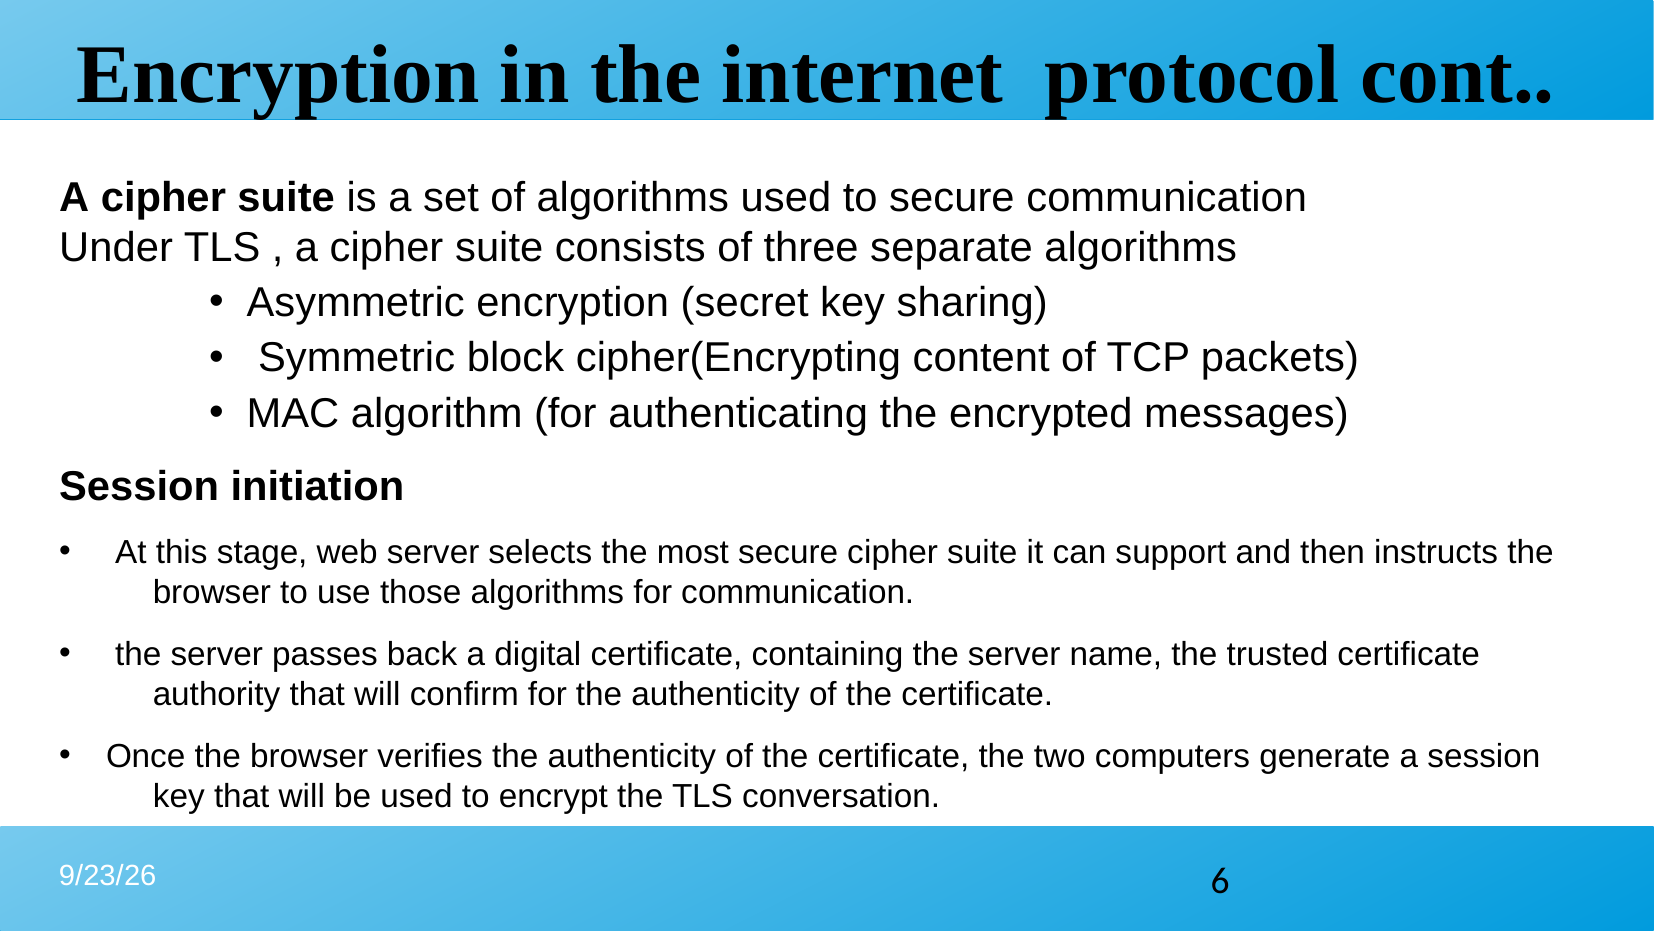

# Encryption in the internet protocol cont..
A cipher suite is a set of algorithms used to secure communication
Under TLS , a cipher suite consists of three separate algorithms
Asymmetric encryption (secret key sharing)
 Symmetric block cipher(Encrypting content of TCP packets)
MAC algorithm (for authenticating the encrypted messages)
Session initiation
 At this stage, web server selects the most secure cipher suite it can support and then instructs the browser to use those algorithms for communication.
 the server passes back a digital certificate, containing the server name, the trusted certificate authority that will confirm for the authenticity of the certificate.
Once the browser verifies the authenticity of the certificate, the two computers generate a session key that will be used to encrypt the TLS conversation.